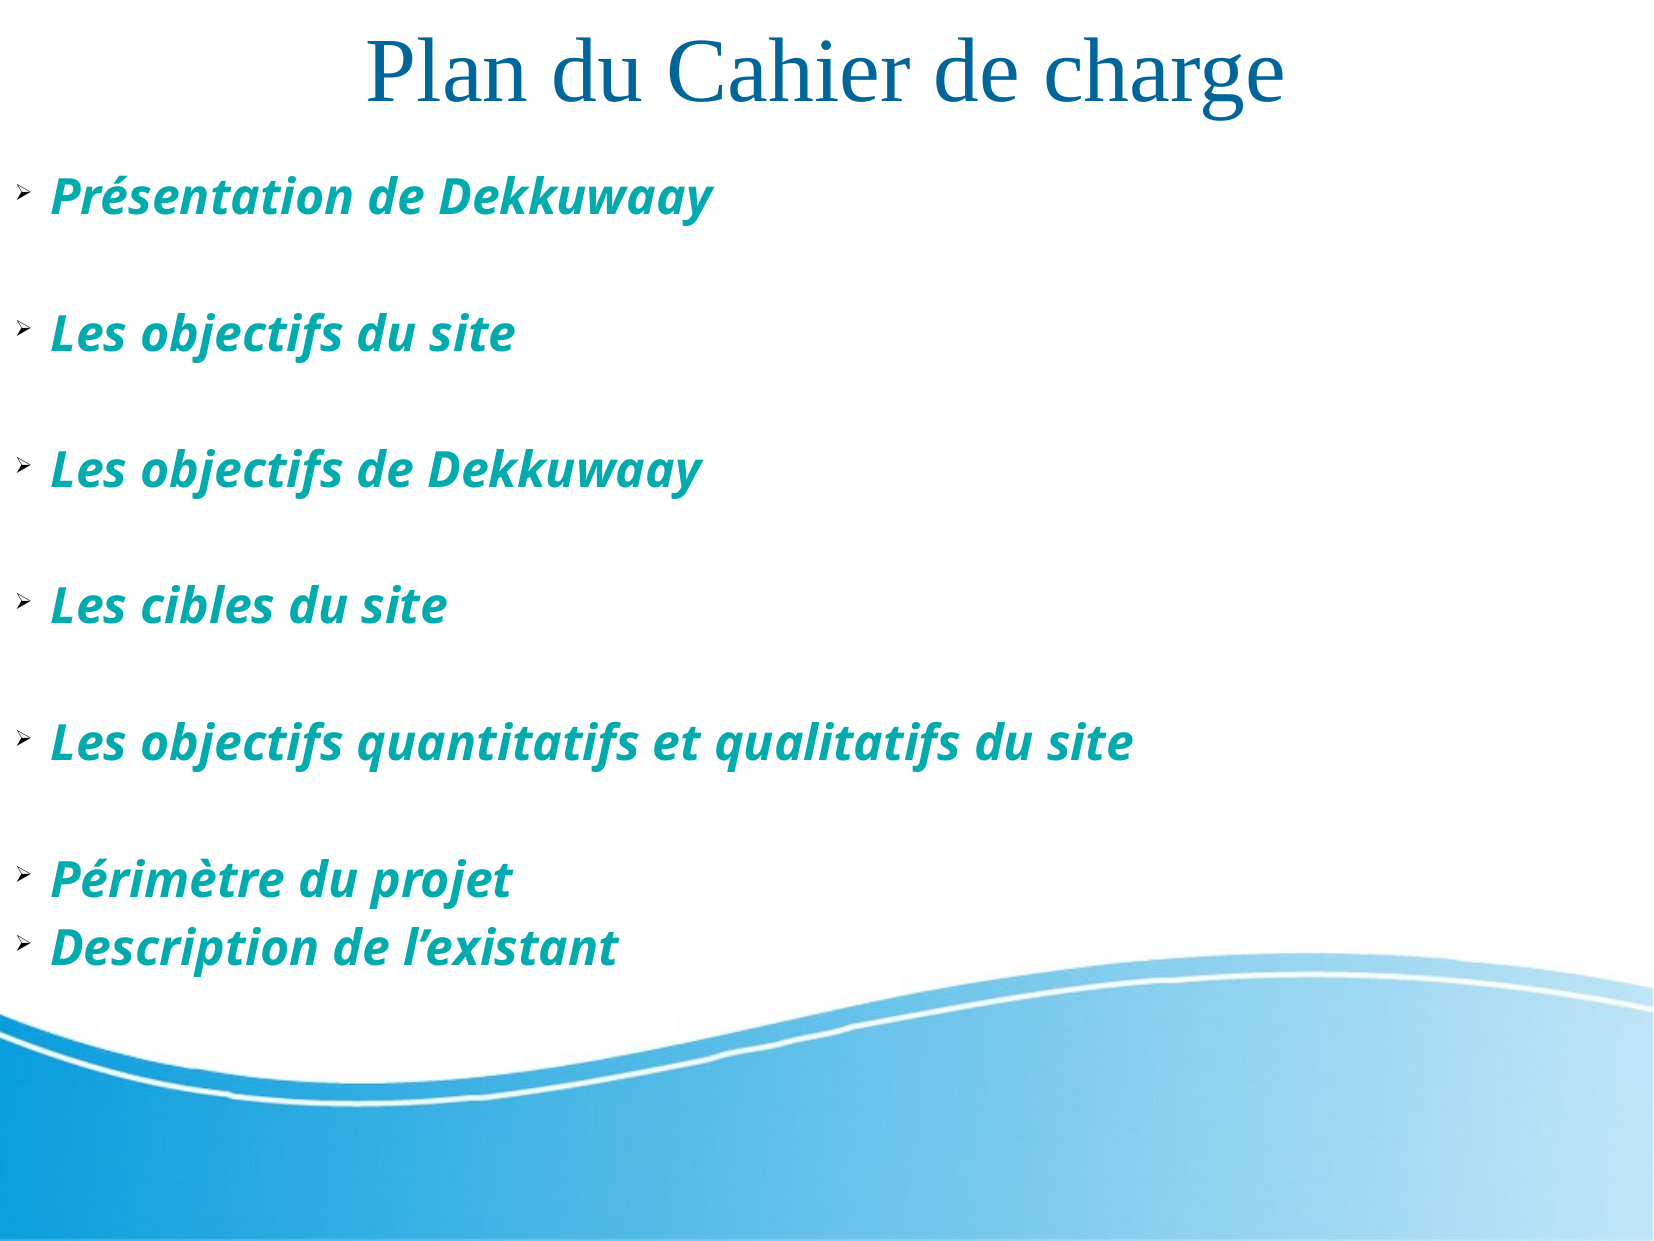

# Plan du Cahier de charge
Présentation de Dekkuwaay
Les objectifs du site
Les objectifs de Dekkuwaay
Les cibles du site
Les objectifs quantitatifs et qualitatifs du site
Périmètre du projet
Description de l’existant